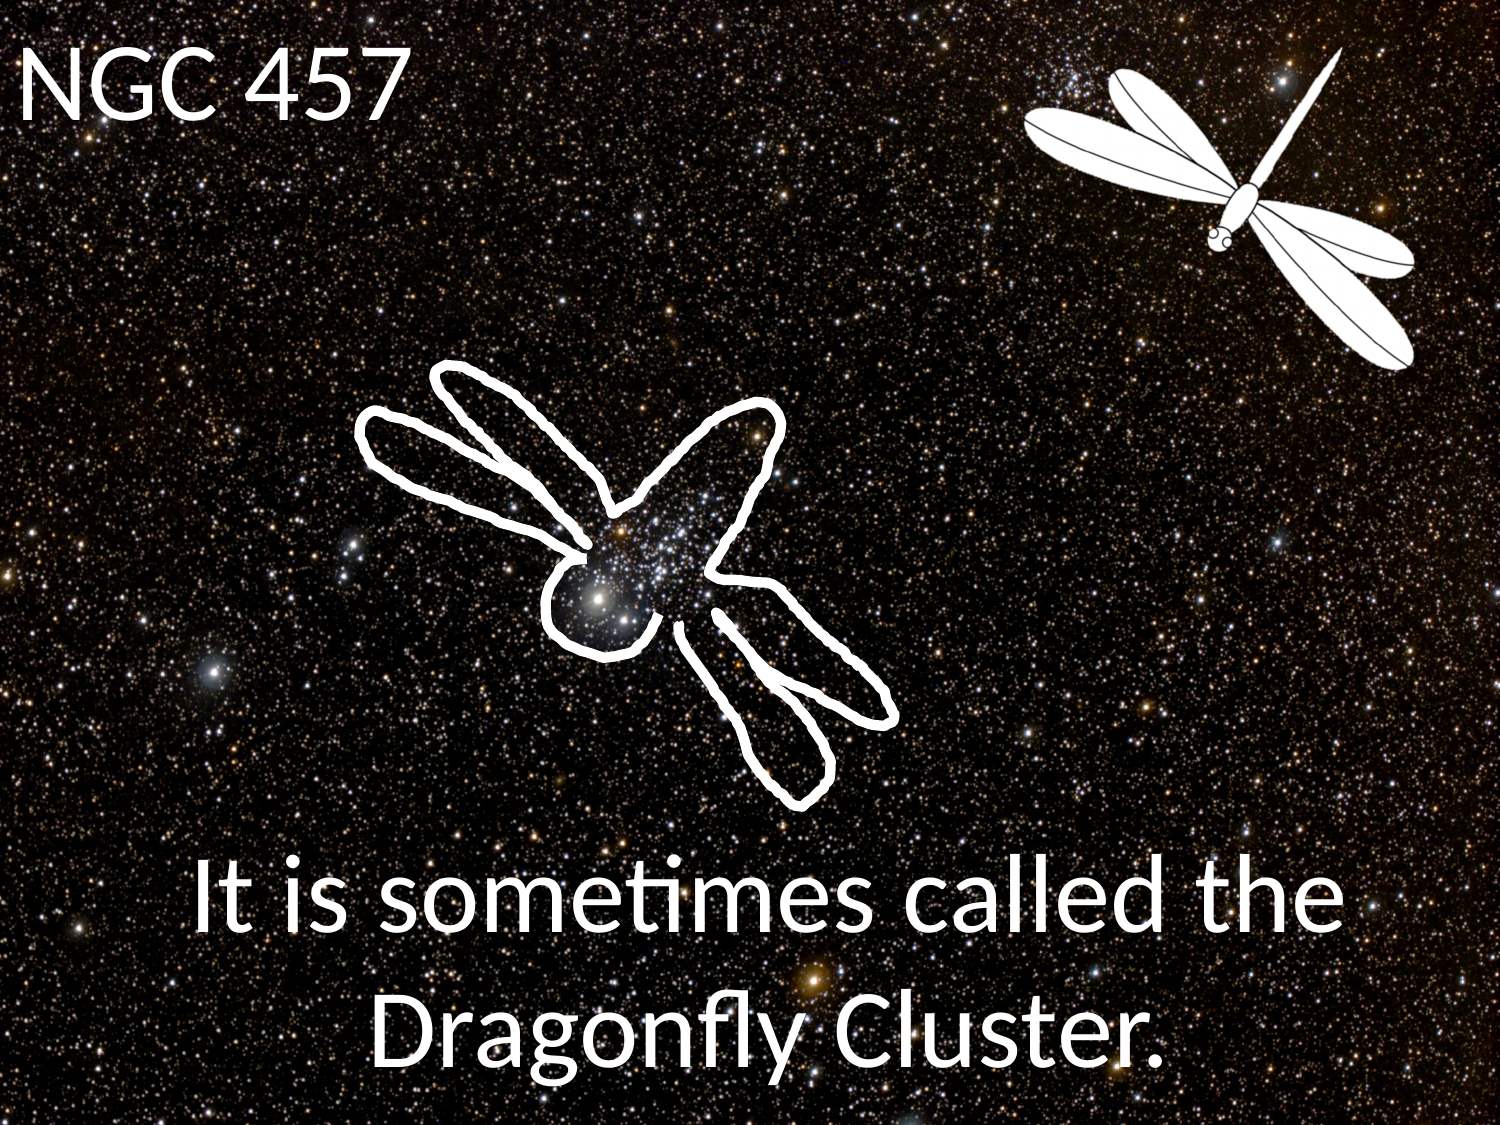

NGC 457
It is sometimes called the Dragonfly Cluster.